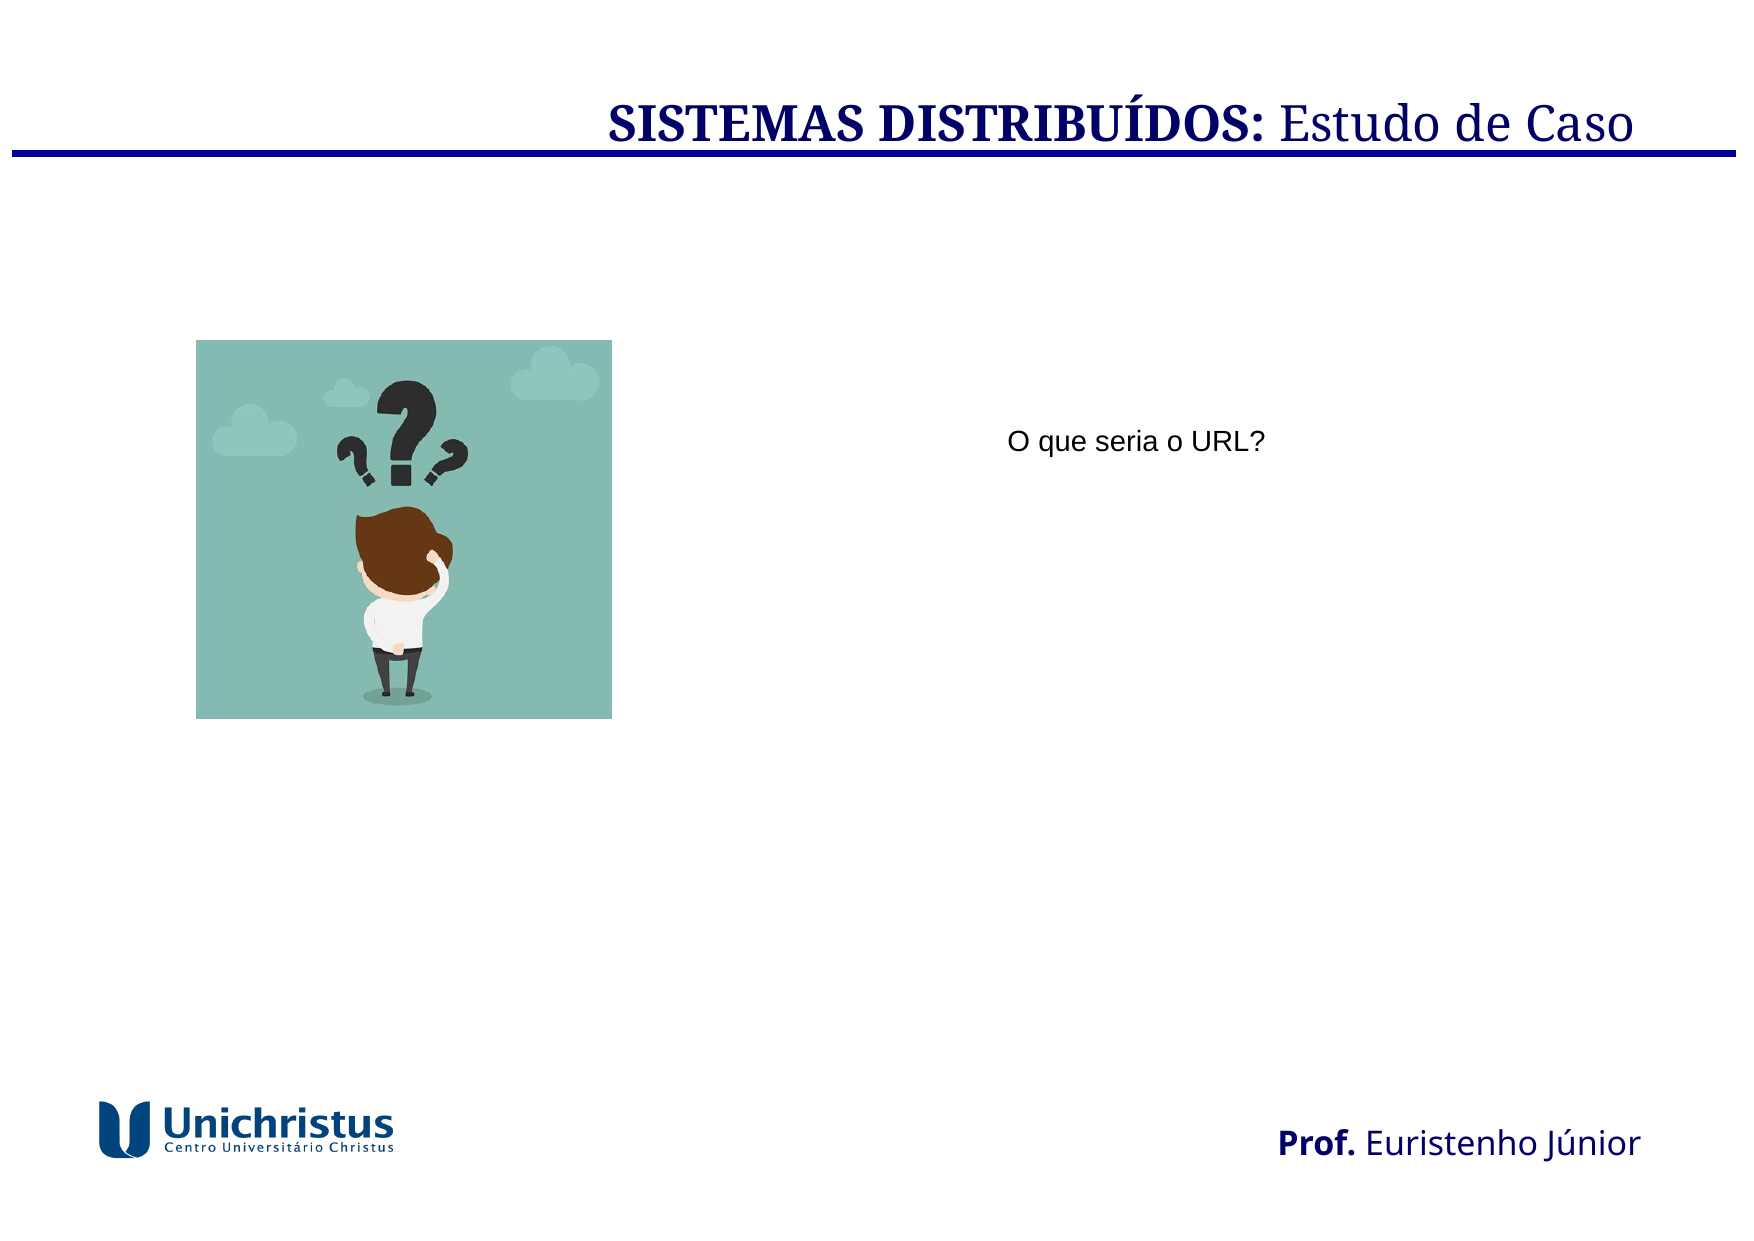

SISTEMAS DISTRIBUÍDOS: Estudo de Caso
O que seria o URL?
Prof. Euristenho Júnior